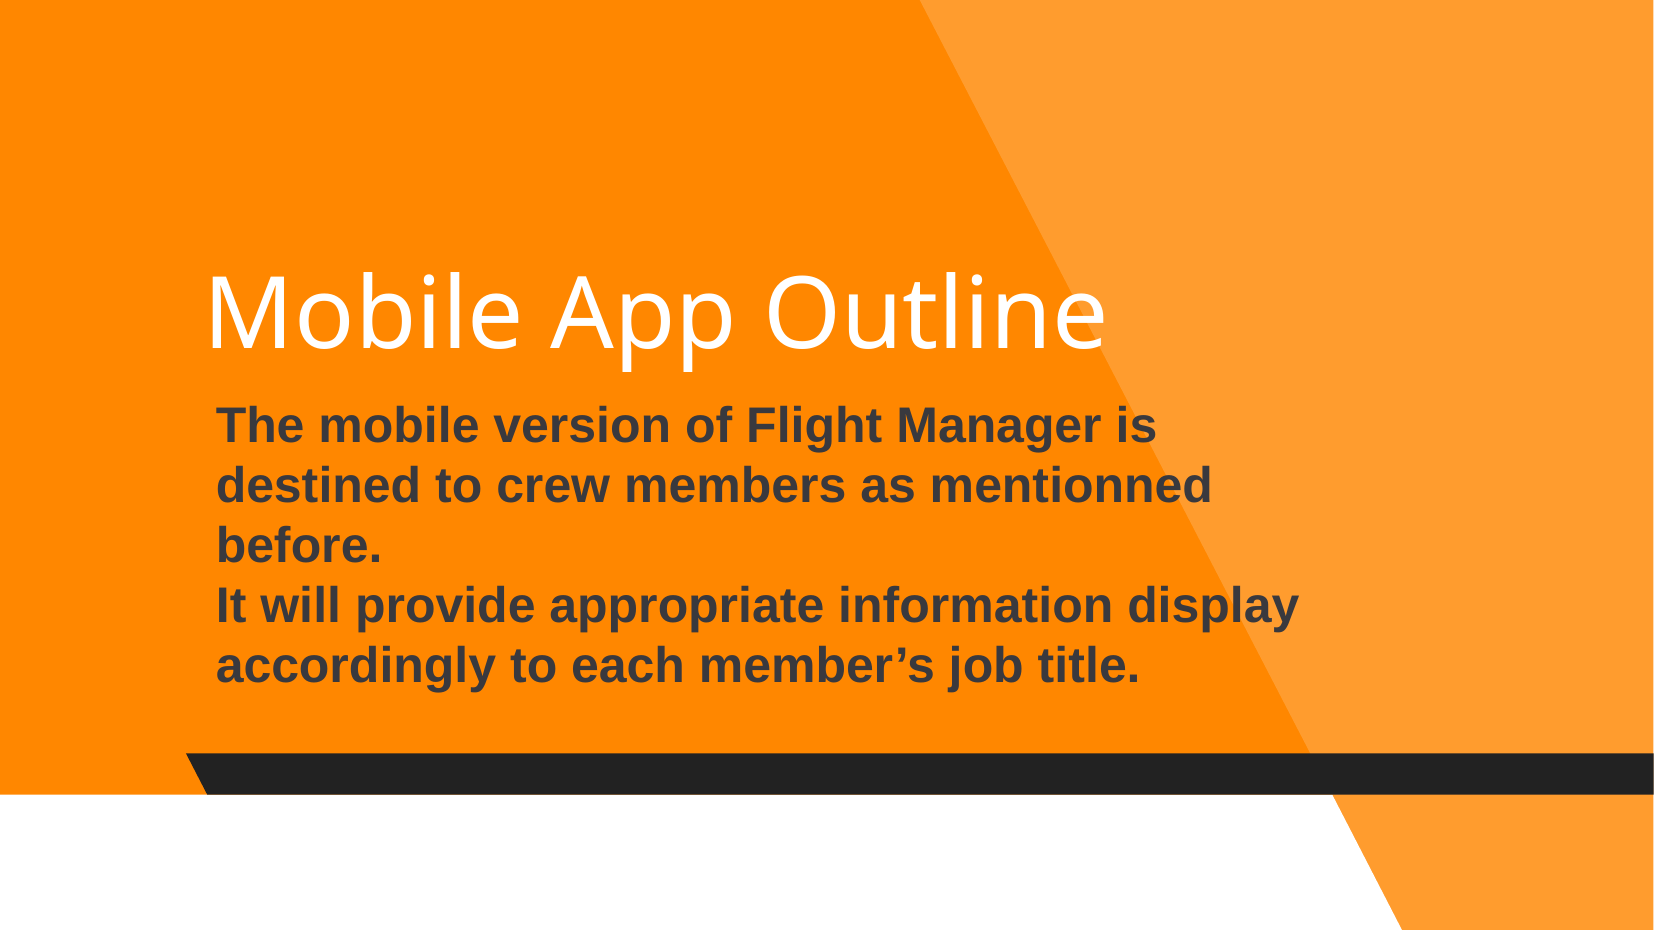

# Mobile App Outline
The mobile version of Flight Manager is destined to crew members as mentionned before.
It will provide appropriate information display accordingly to each member’s job title.